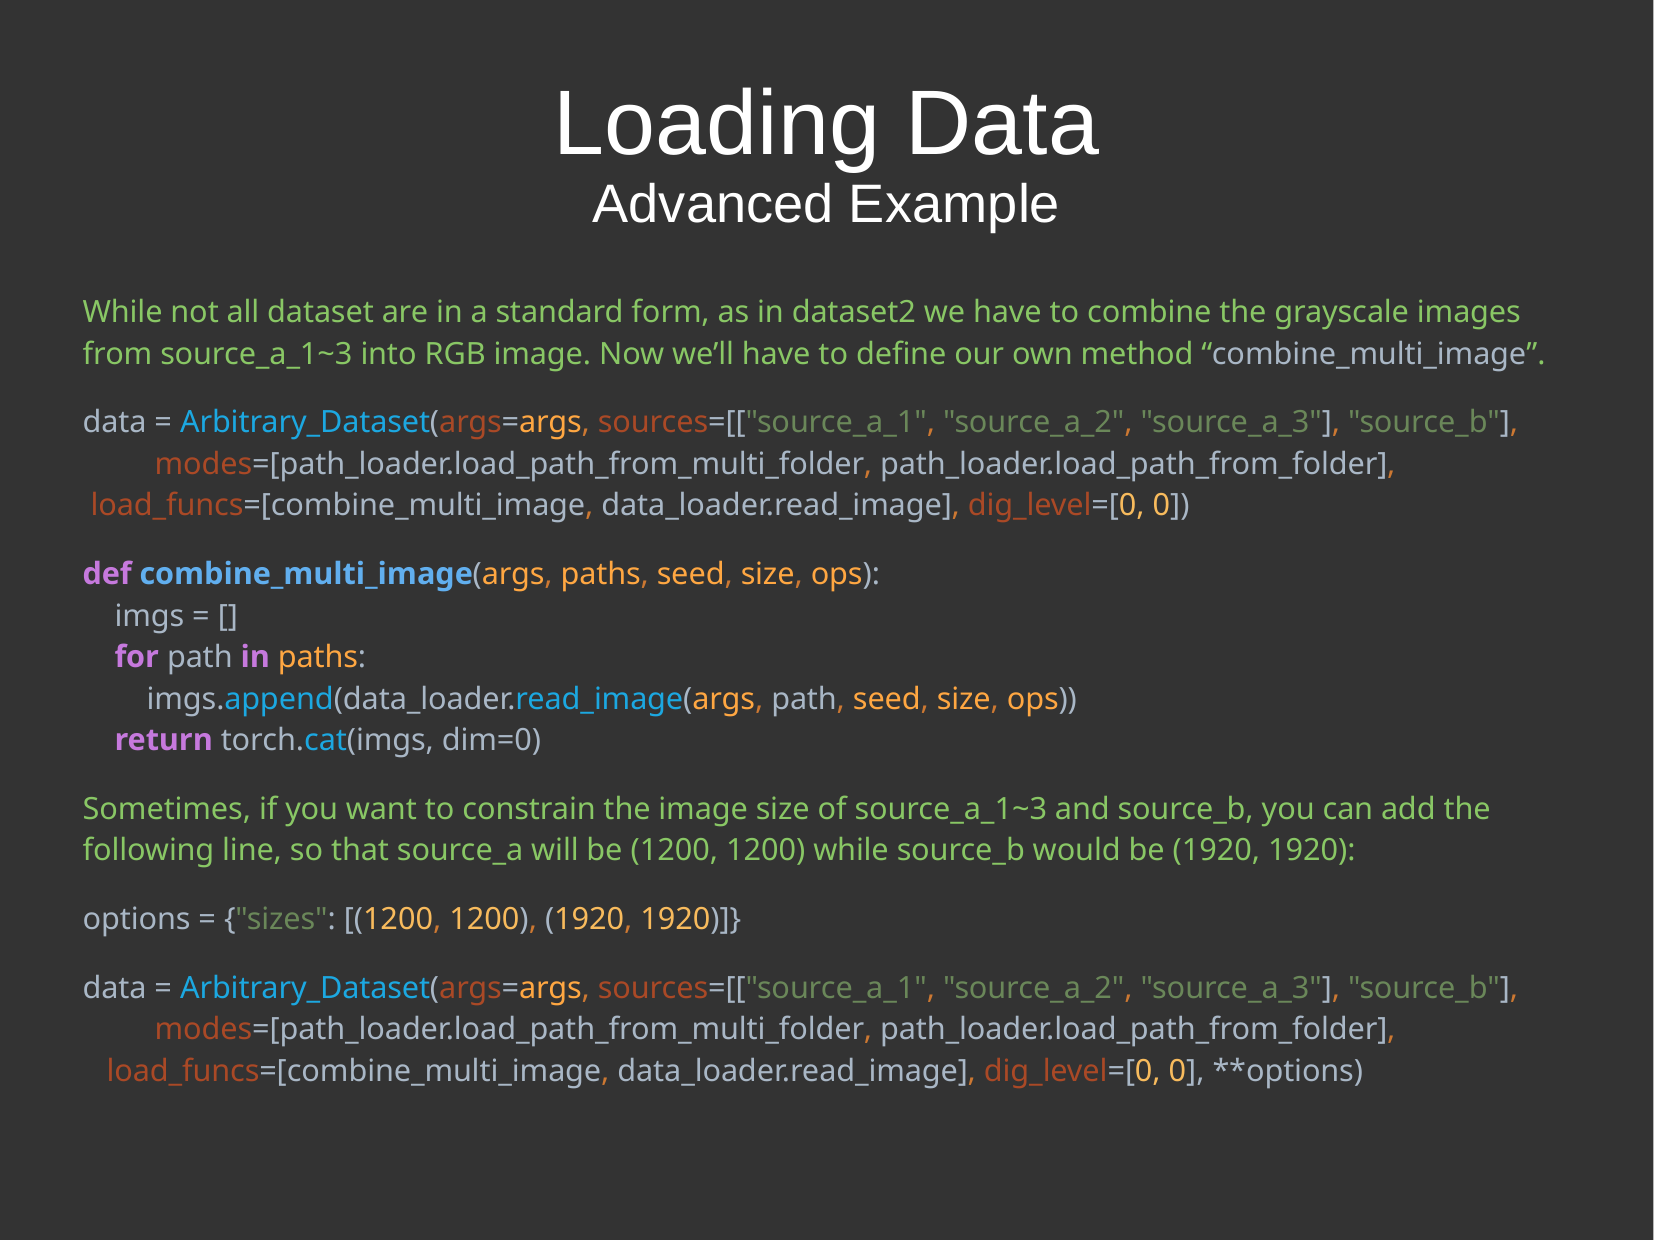

# Loading Data Advanced Example
While not all dataset are in a standard form, as in dataset2 we have to combine the grayscale images from source_a_1~3 into RGB image. Now we’ll have to define our own method “combine_multi_image”.
data = Arbitrary_Dataset(args=args, sources=[["source_a_1", "source_a_2", "source_a_3"], "source_b"], 	 modes=[path_loader.load_path_from_multi_folder, path_loader.load_path_from_folder], load_funcs=[combine_multi_image, data_loader.read_image], dig_level=[0, 0])
def combine_multi_image(args, paths, seed, size, ops):
 imgs = []
 for path in paths:
 imgs.append(data_loader.read_image(args, path, seed, size, ops))
 return torch.cat(imgs, dim=0)
Sometimes, if you want to constrain the image size of source_a_1~3 and source_b, you can add the following line, so that source_a will be (1200, 1200) while source_b would be (1920, 1920):
options = {"sizes": [(1200, 1200), (1920, 1920)]}
data = Arbitrary_Dataset(args=args, sources=[["source_a_1", "source_a_2", "source_a_3"], "source_b"], 	 modes=[path_loader.load_path_from_multi_folder, path_loader.load_path_from_folder], load_funcs=[combine_multi_image, data_loader.read_image], dig_level=[0, 0], **options)